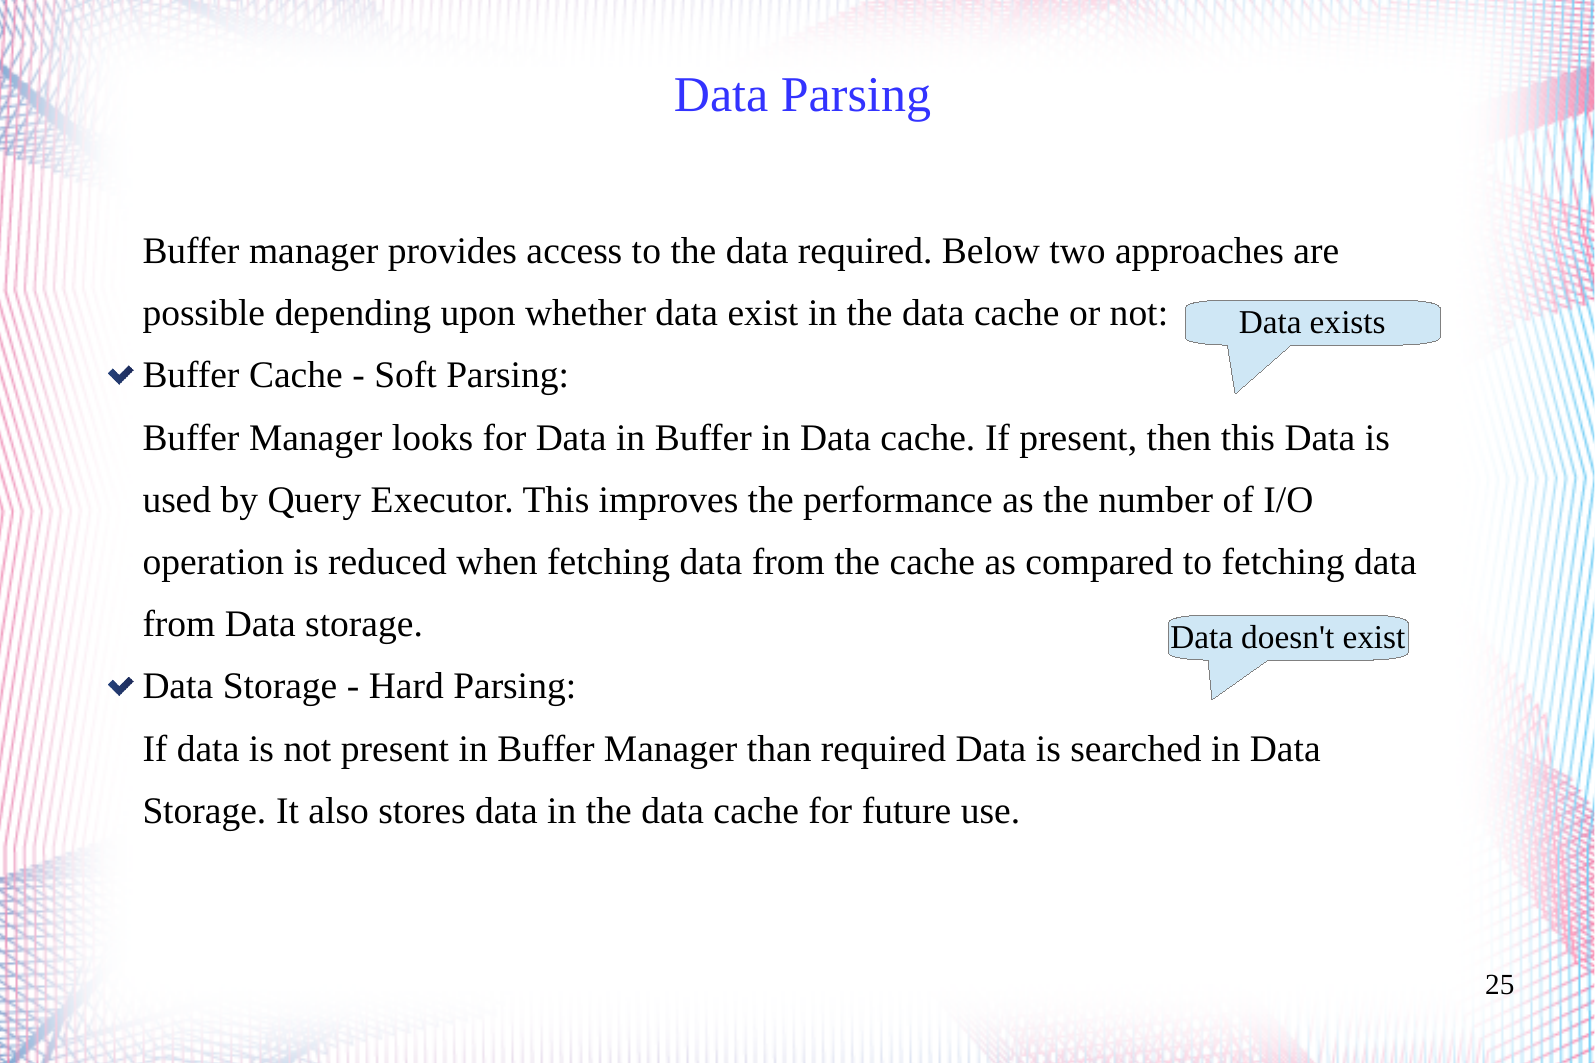

Data Parsing
Buffer manager provides access to the data required. Below two approaches are possible depending upon whether data exist in the data cache or not:
Buffer Cache - Soft Parsing:
Buffer Manager looks for Data in Buffer in Data cache. If present, then this Data is used by Query Executor. This improves the performance as the number of I/O operation is reduced when fetching data from the cache as compared to fetching data from Data storage.
Data Storage - Hard Parsing:
If data is not present in Buffer Manager than required Data is searched in Data Storage. It also stores data in the data cache for future use.
Data exists
Data doesn't exist
25